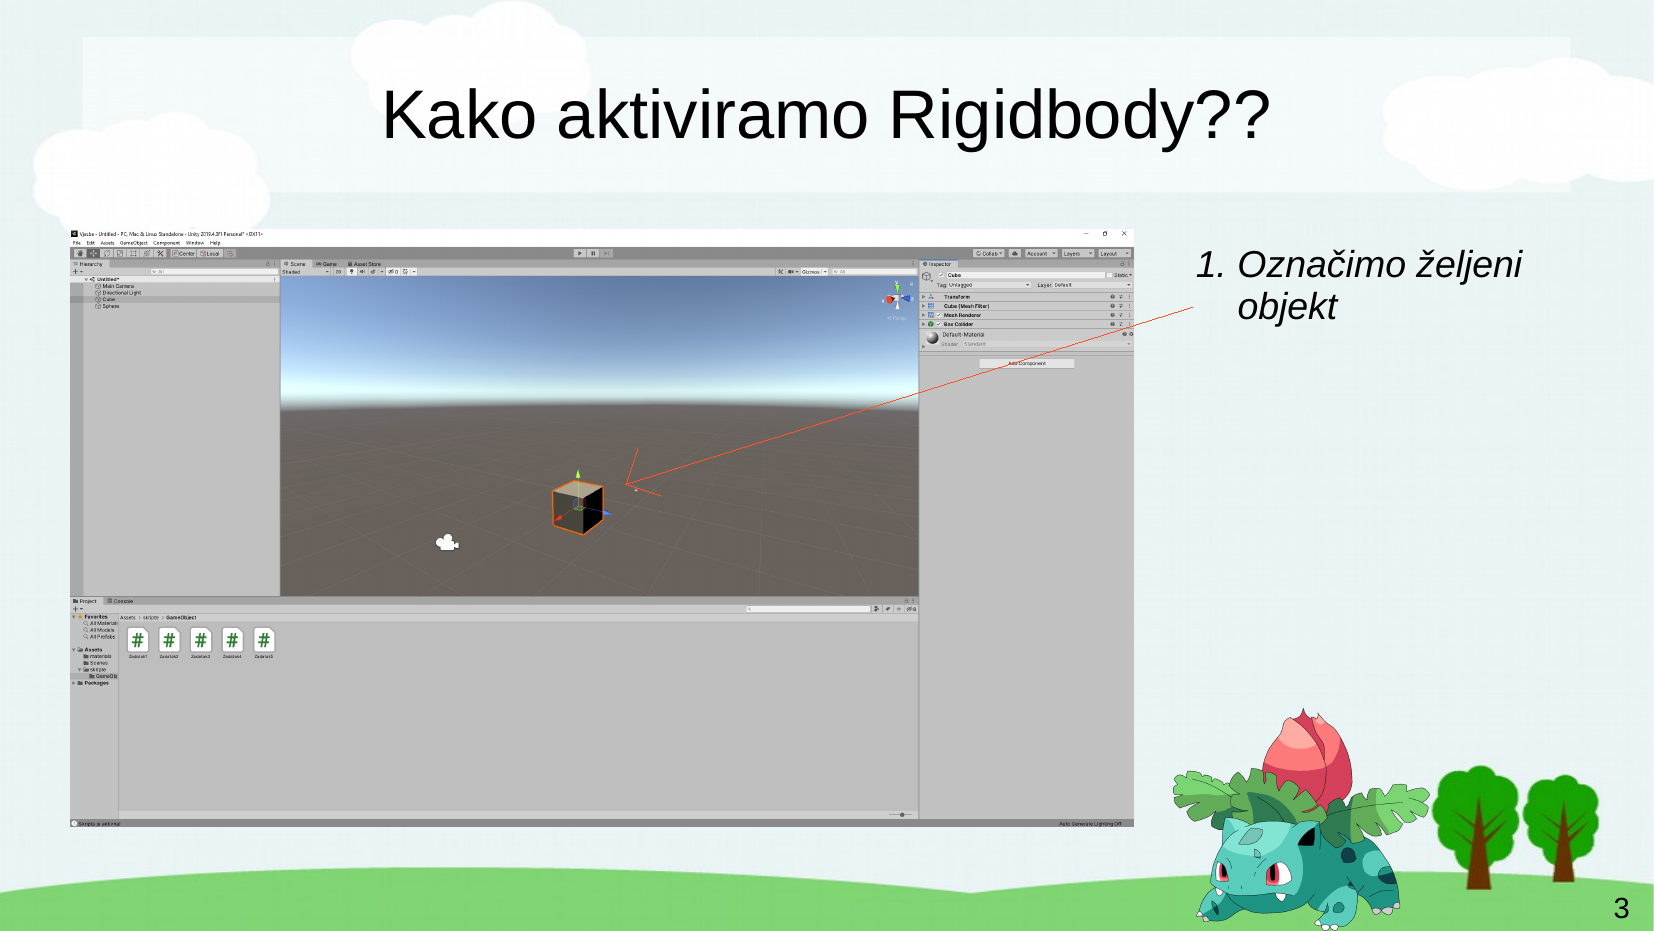

# Kako aktiviramo Rigidbody??
1. Označimo željeni objekt
3